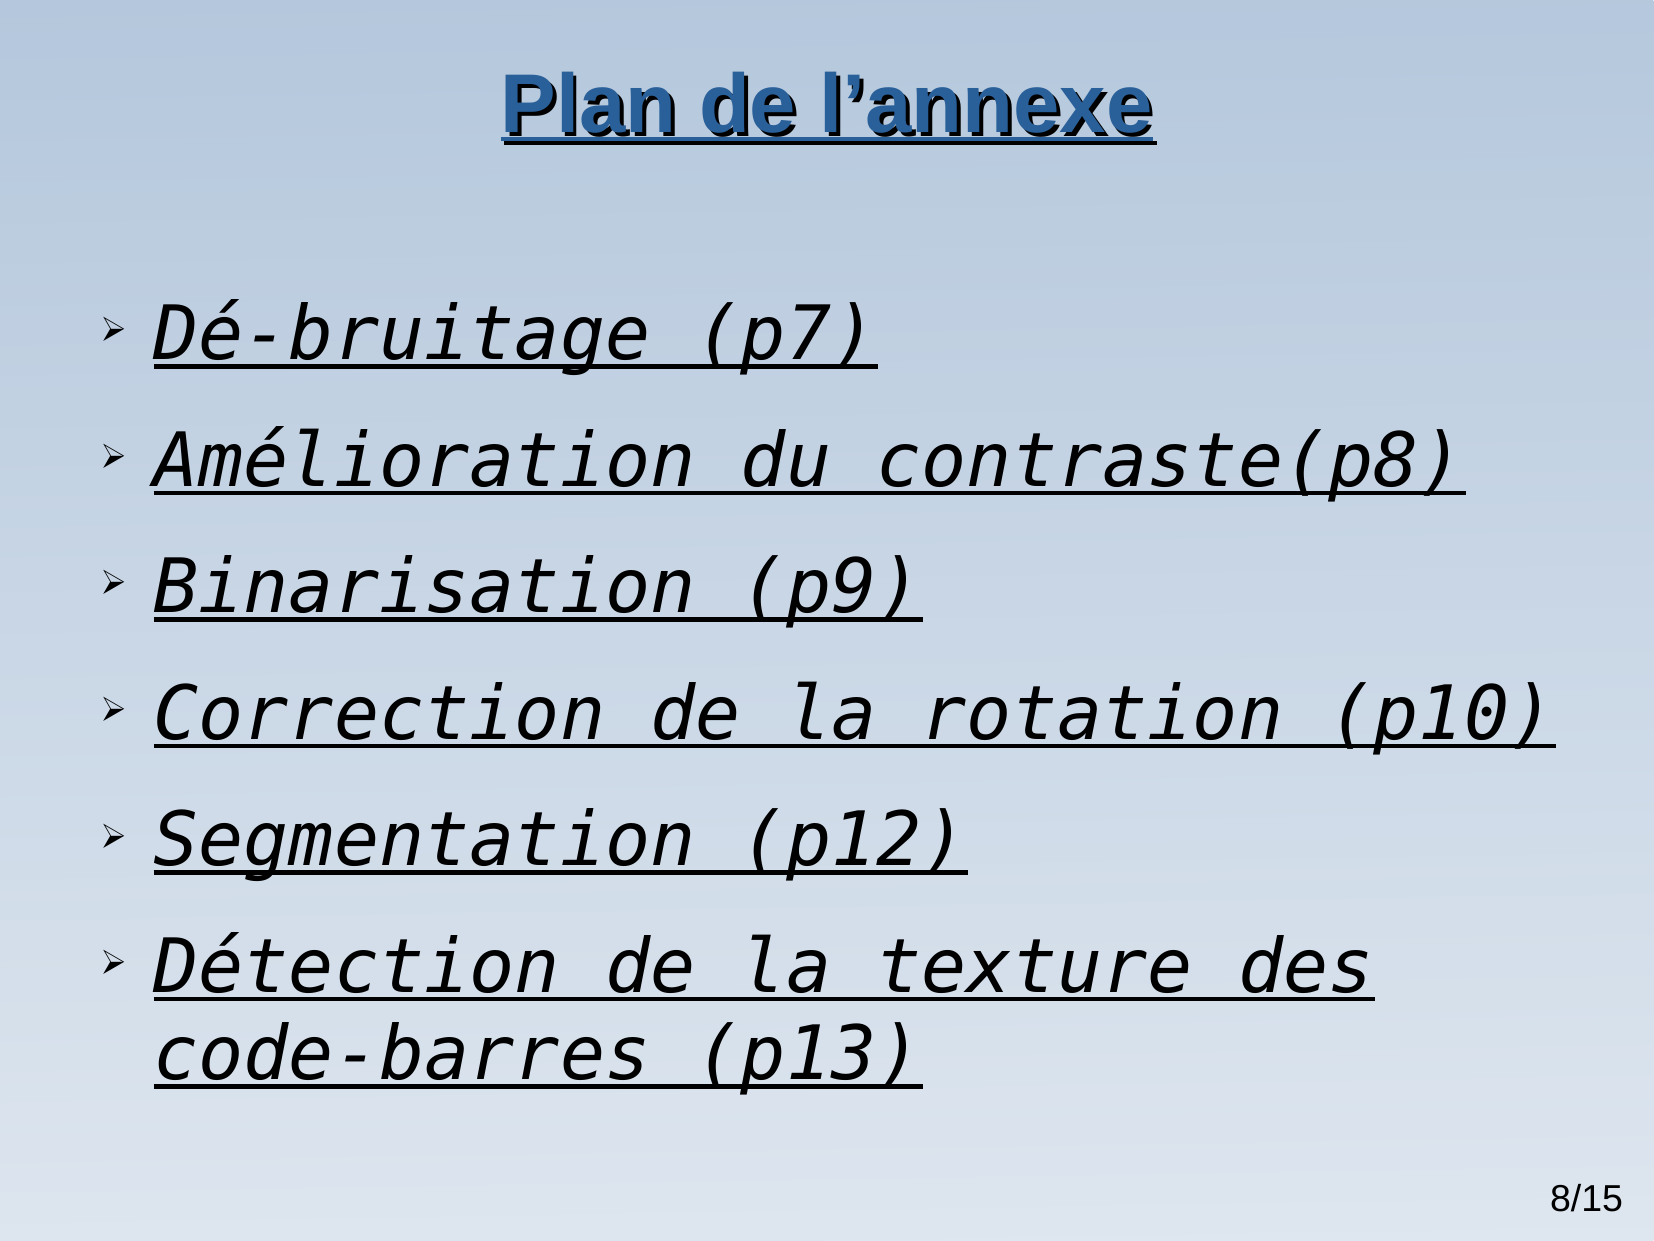

# Plan de l’annexe
Dé-bruitage (p7)
Amélioration du contraste(p8)
Binarisation (p9)
Correction de la rotation (p10)
Segmentation (p12)
Détection de la texture des code-barres (p13)